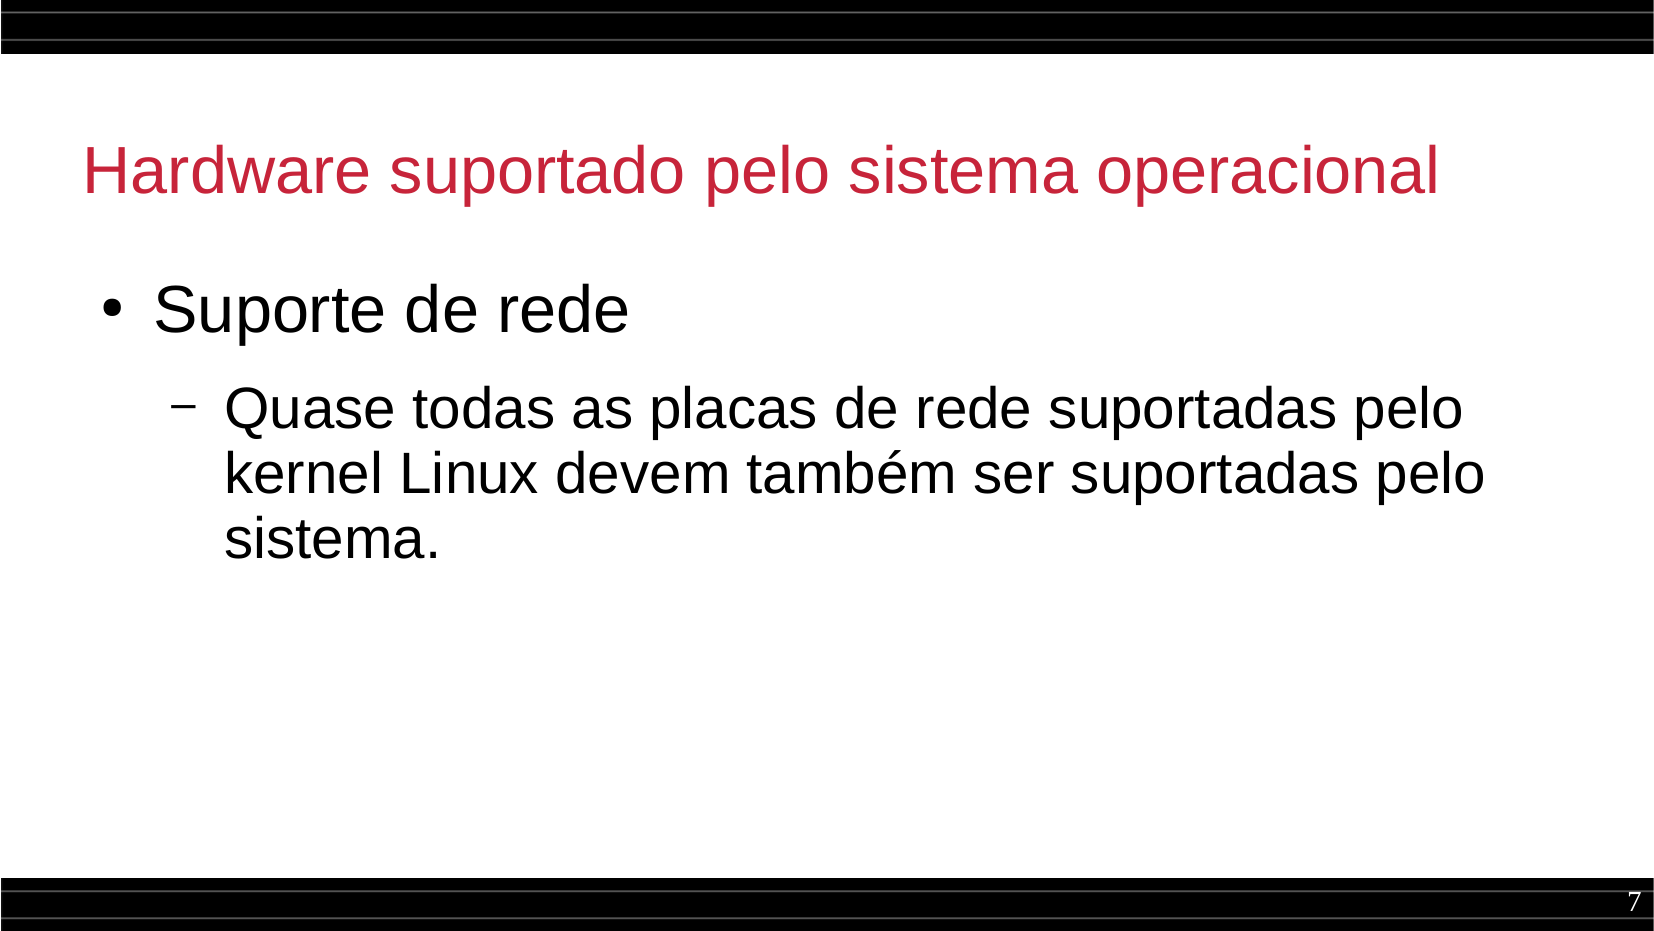

# Hardware suportado pelo sistema operacional
Suporte de rede
Quase todas as placas de rede suportadas pelo kernel Linux devem também ser suportadas pelo sistema.